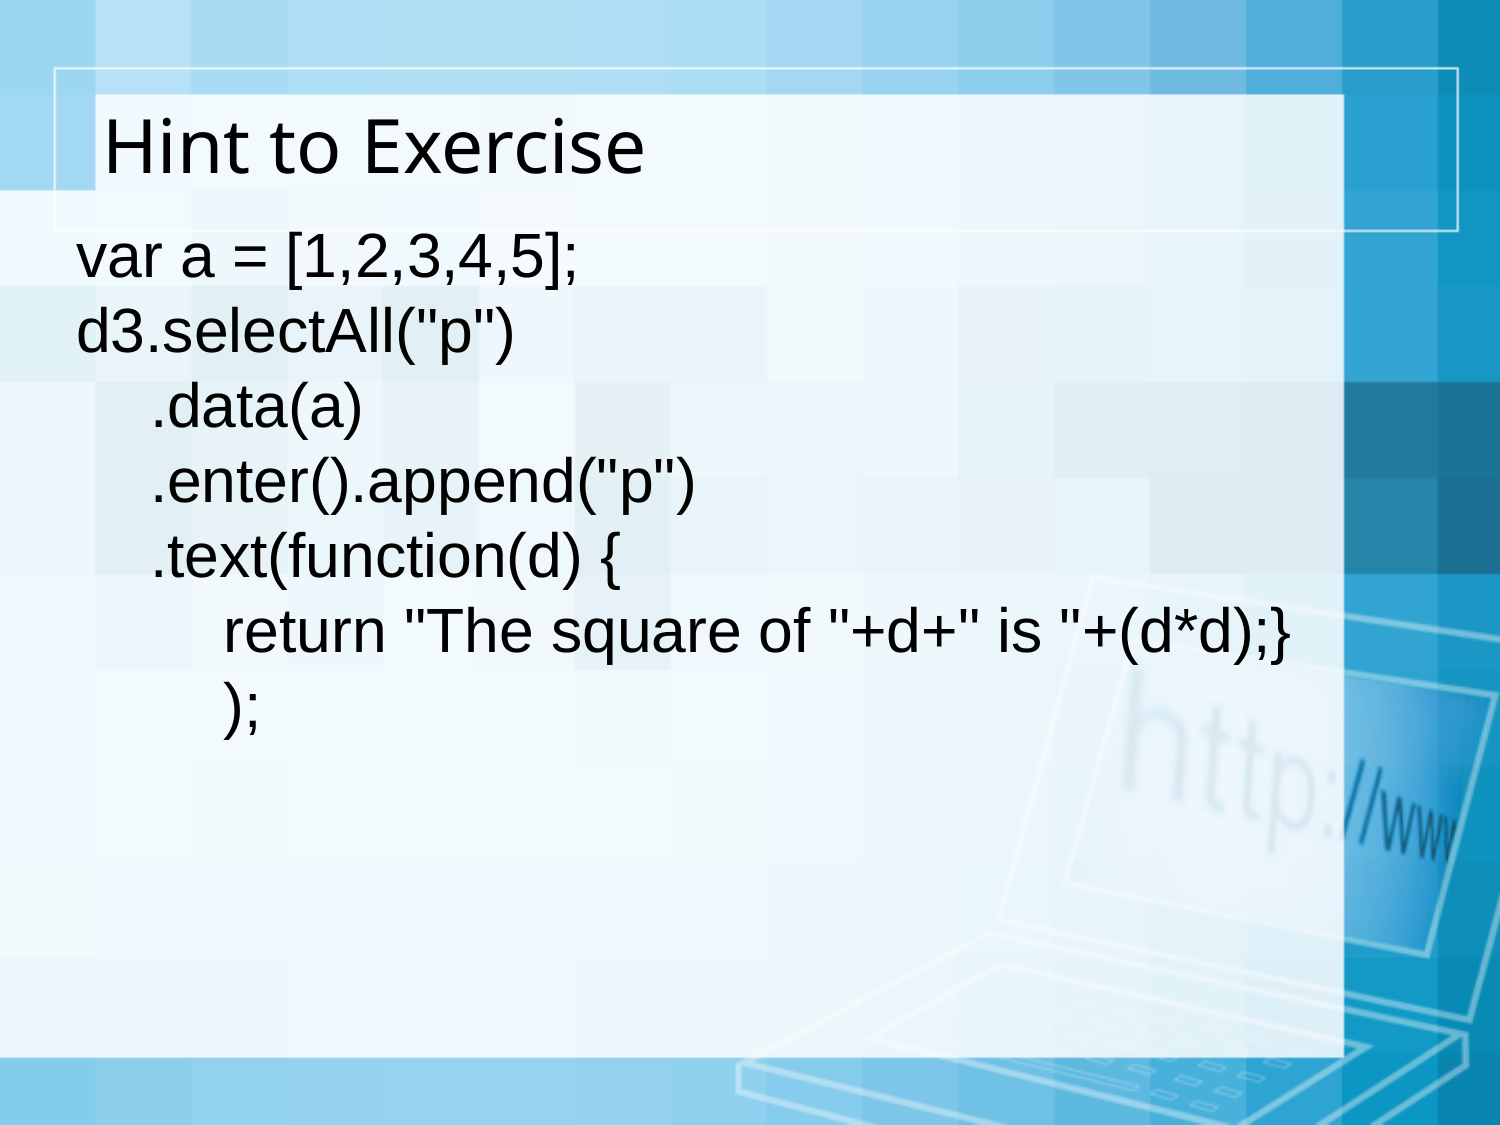

# Hint to Exercise
var a = [1,2,3,4,5];
d3.selectAll("p")
	.data(a)
	.enter().append("p")
	.text(function(d) {
		return "The square of "+d+" is "+(d*d);}
		);